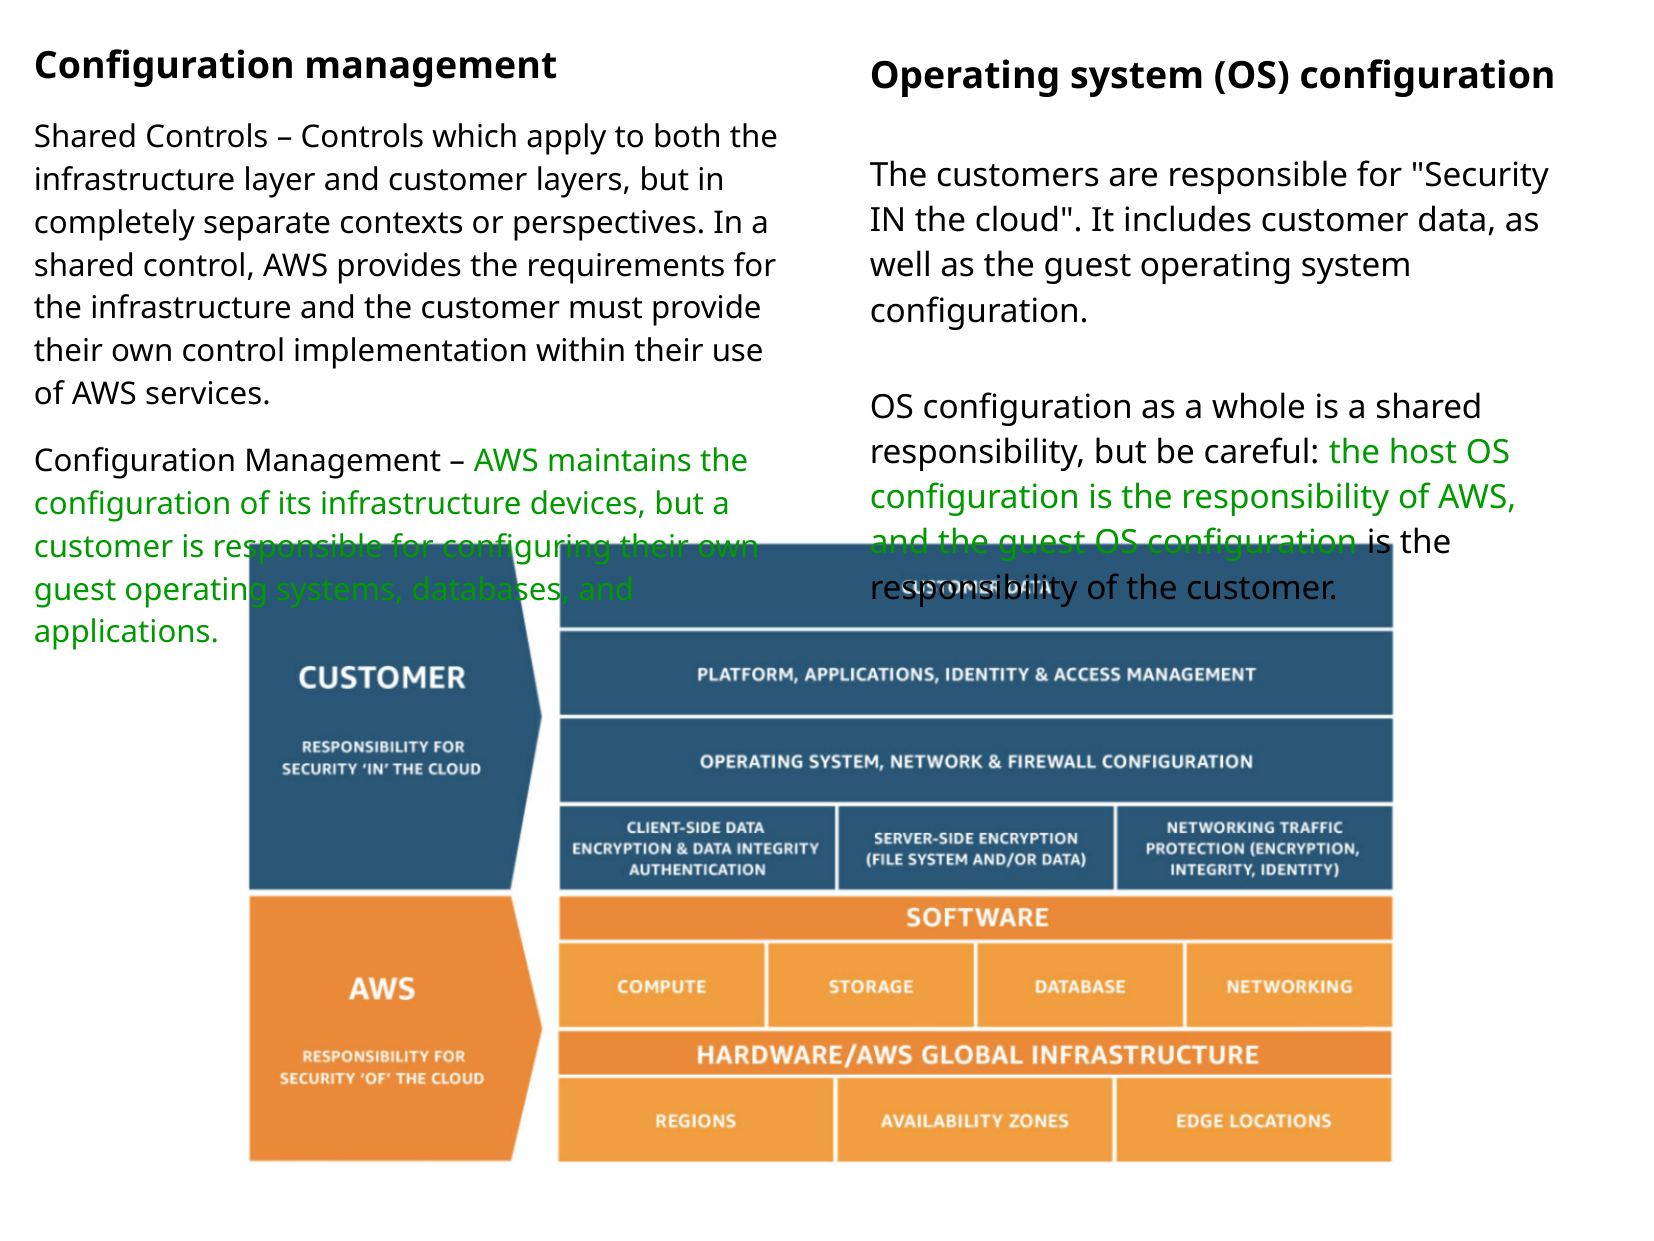

Configuration management
Shared Controls – Controls which apply to both the infrastructure layer and customer layers, but in completely separate contexts or perspectives. In a shared control, AWS provides the requirements for the infrastructure and the customer must provide their own control implementation within their use of AWS services.
Configuration Management – AWS maintains the configuration of its infrastructure devices, but a customer is responsible for configuring their own guest operating systems, databases, and applications.
Operating system (OS) configuration
The customers are responsible for "Security IN the cloud". It includes customer data, as well as the guest operating system configuration.
OS configuration as a whole is a shared responsibility, but be careful: the host OS configuration is the responsibility of AWS, and the guest OS configuration is the responsibility of the customer.